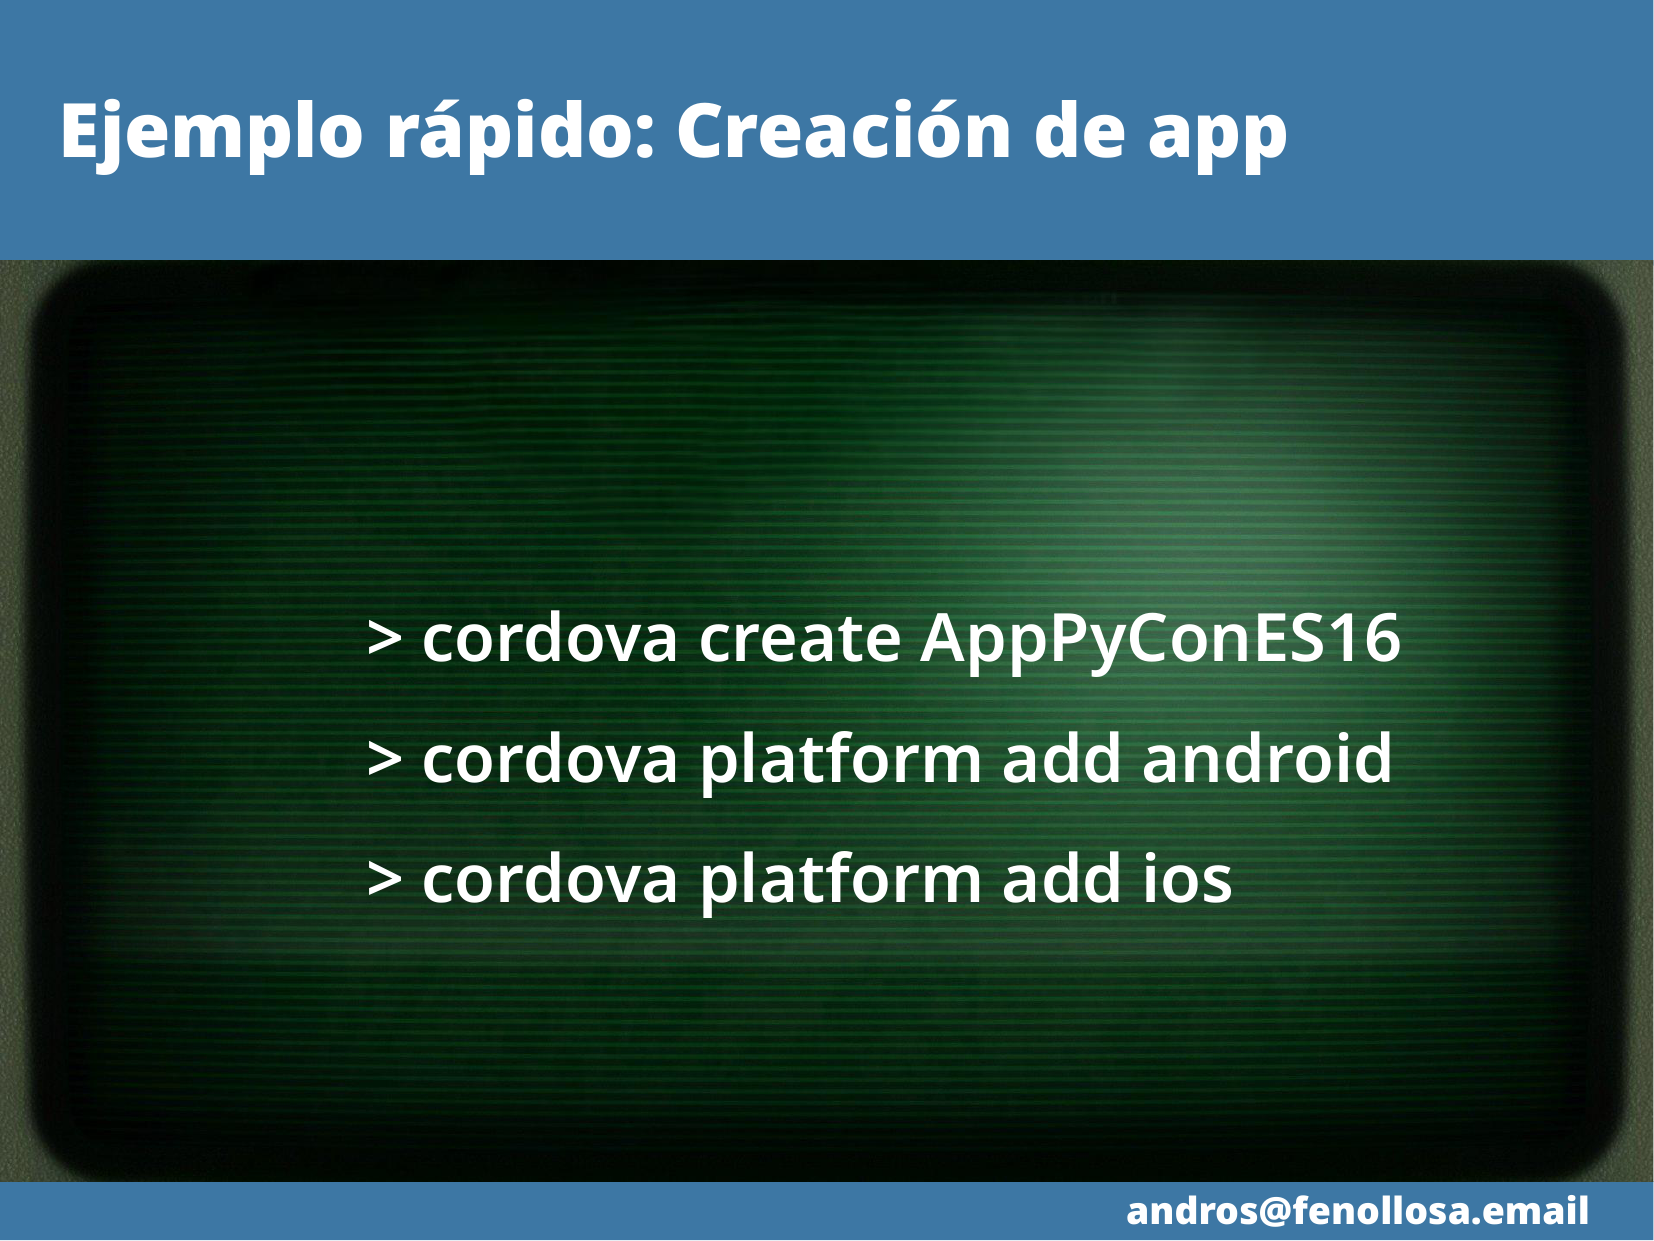

# Ejemplo rápido: Creación de app
> cordova create AppPyConES16
> cordova platform add android
> cordova platform add ios